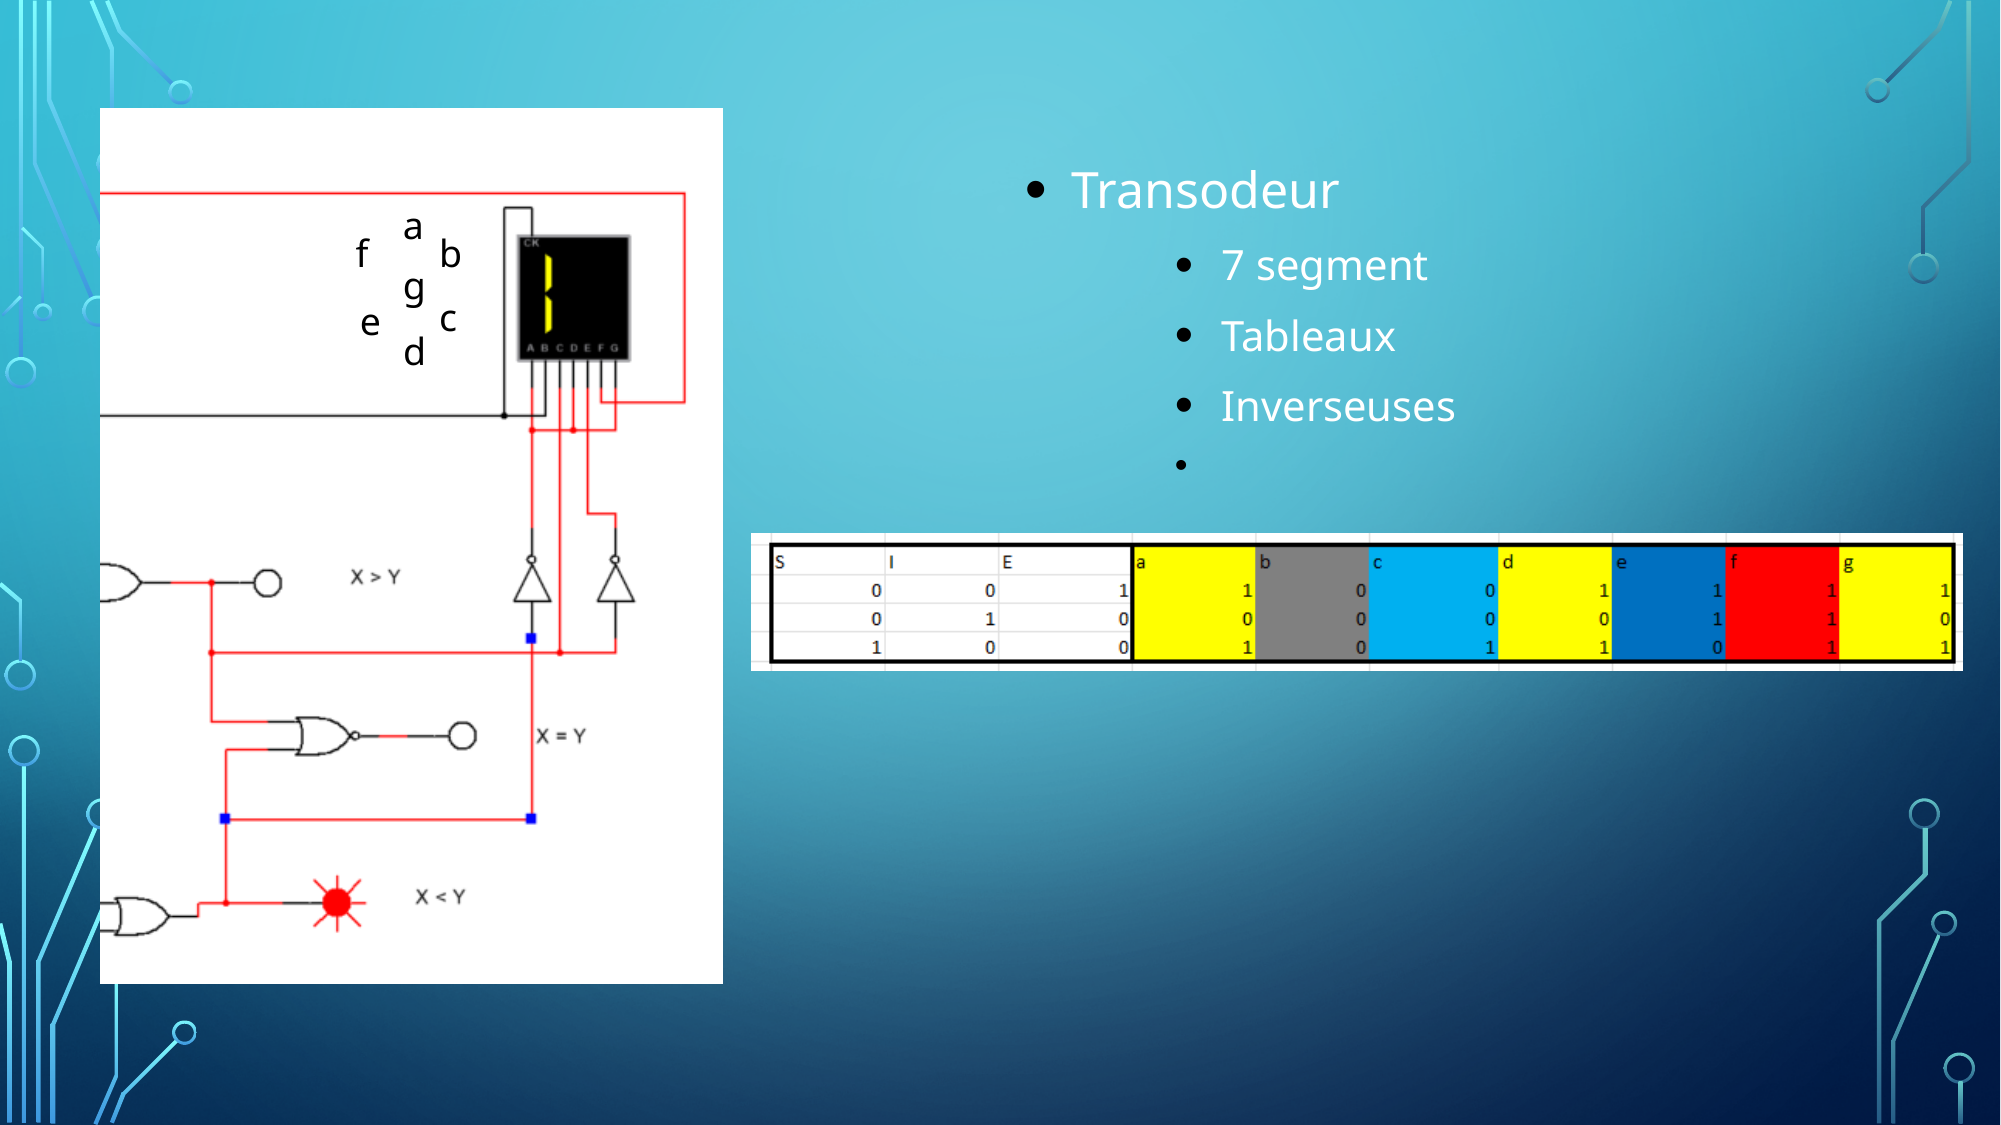

# Transodeur
7 segment
Tableaux
Inverseuses
a
f
b
g
c
e
d